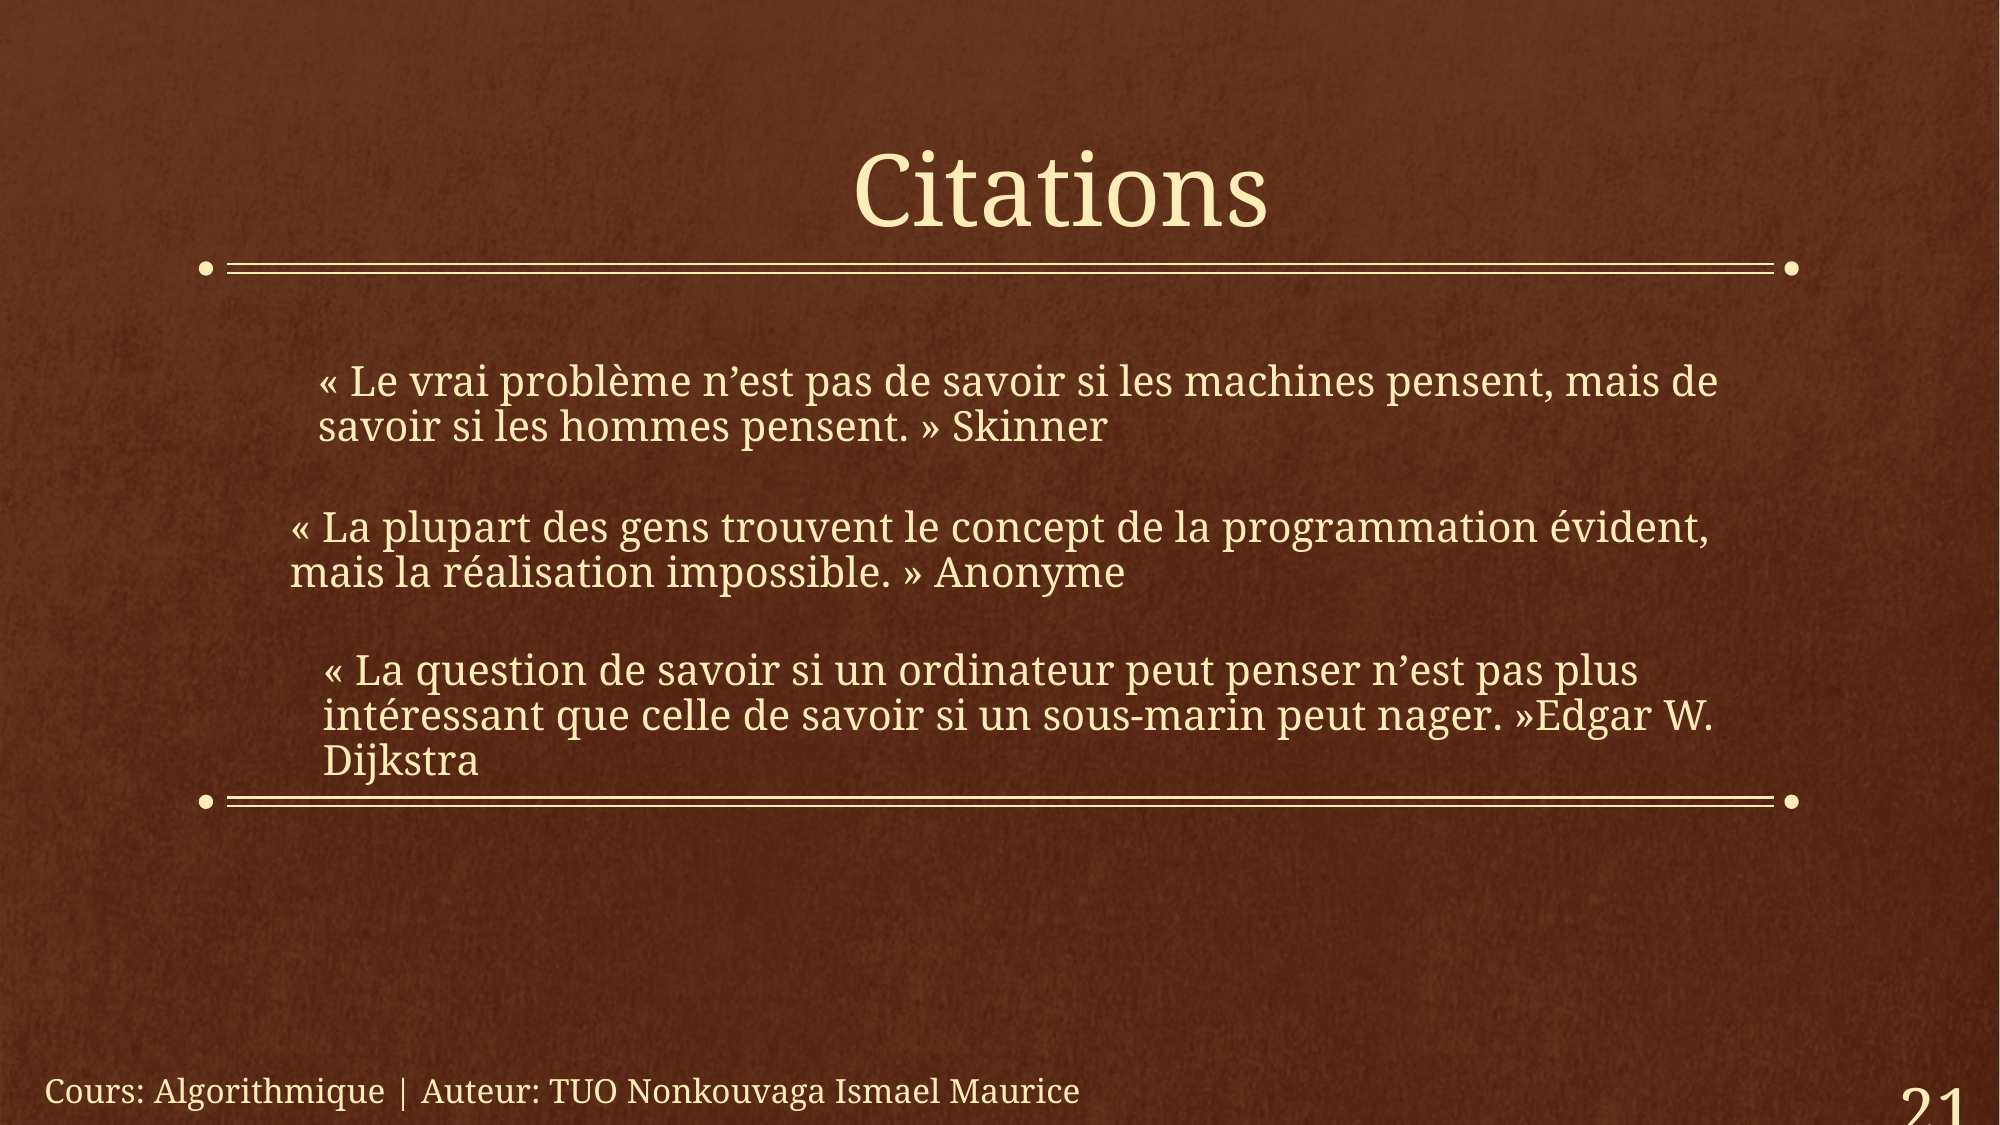

Citations
# « Le vrai problème n’est pas de savoir si les machines pensent, mais de savoir si les hommes pensent. » Skinner
« La plupart des gens trouvent le concept de la programmation évident, mais la réalisation impossible. » Anonyme
« La question de savoir si un ordinateur peut penser n’est pas plus intéressant que celle de savoir si un sous-marin peut nager. »Edgar W. Dijkstra
Cours: Algorithmique | Auteur: TUO Nonkouvaga Ismael Maurice